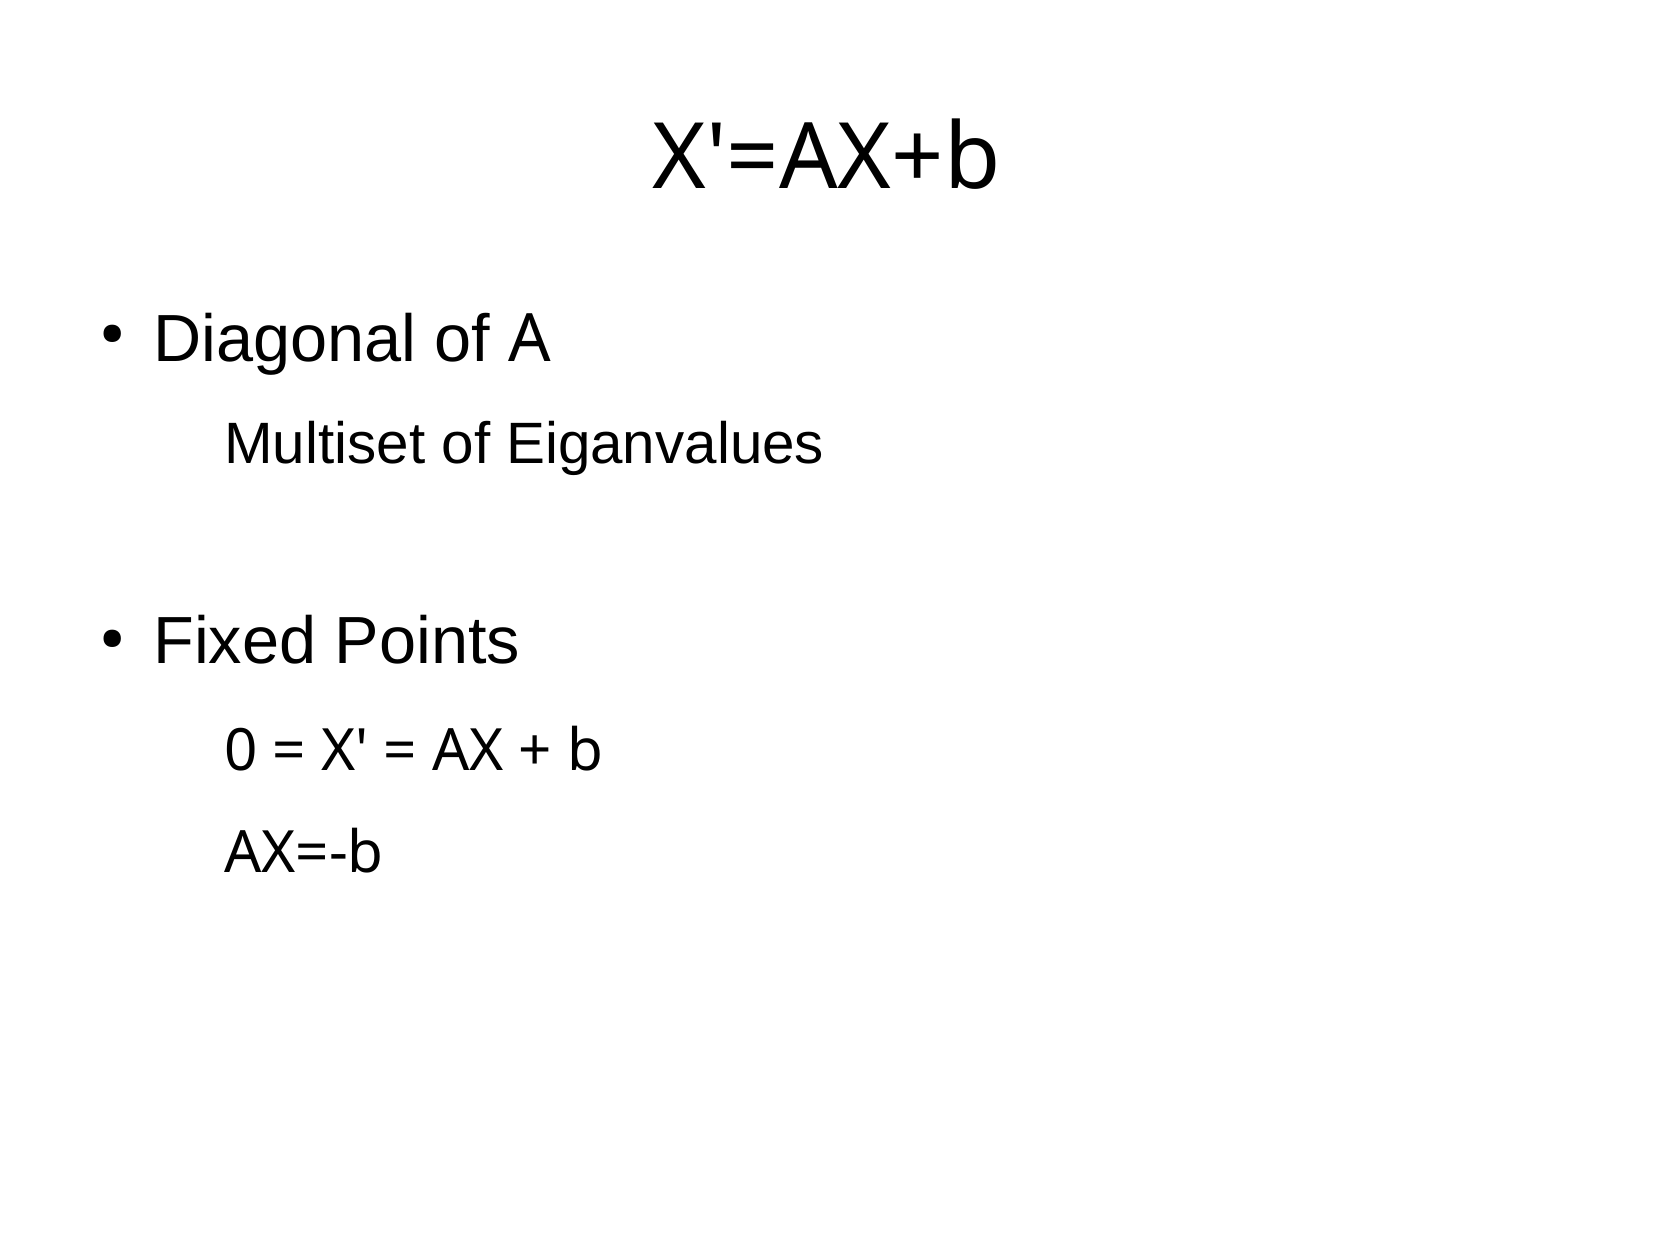

# X'=AX+b
Diagonal of A
Multiset of Eiganvalues
Fixed Points
0 = X' = AX + b
AX=-b